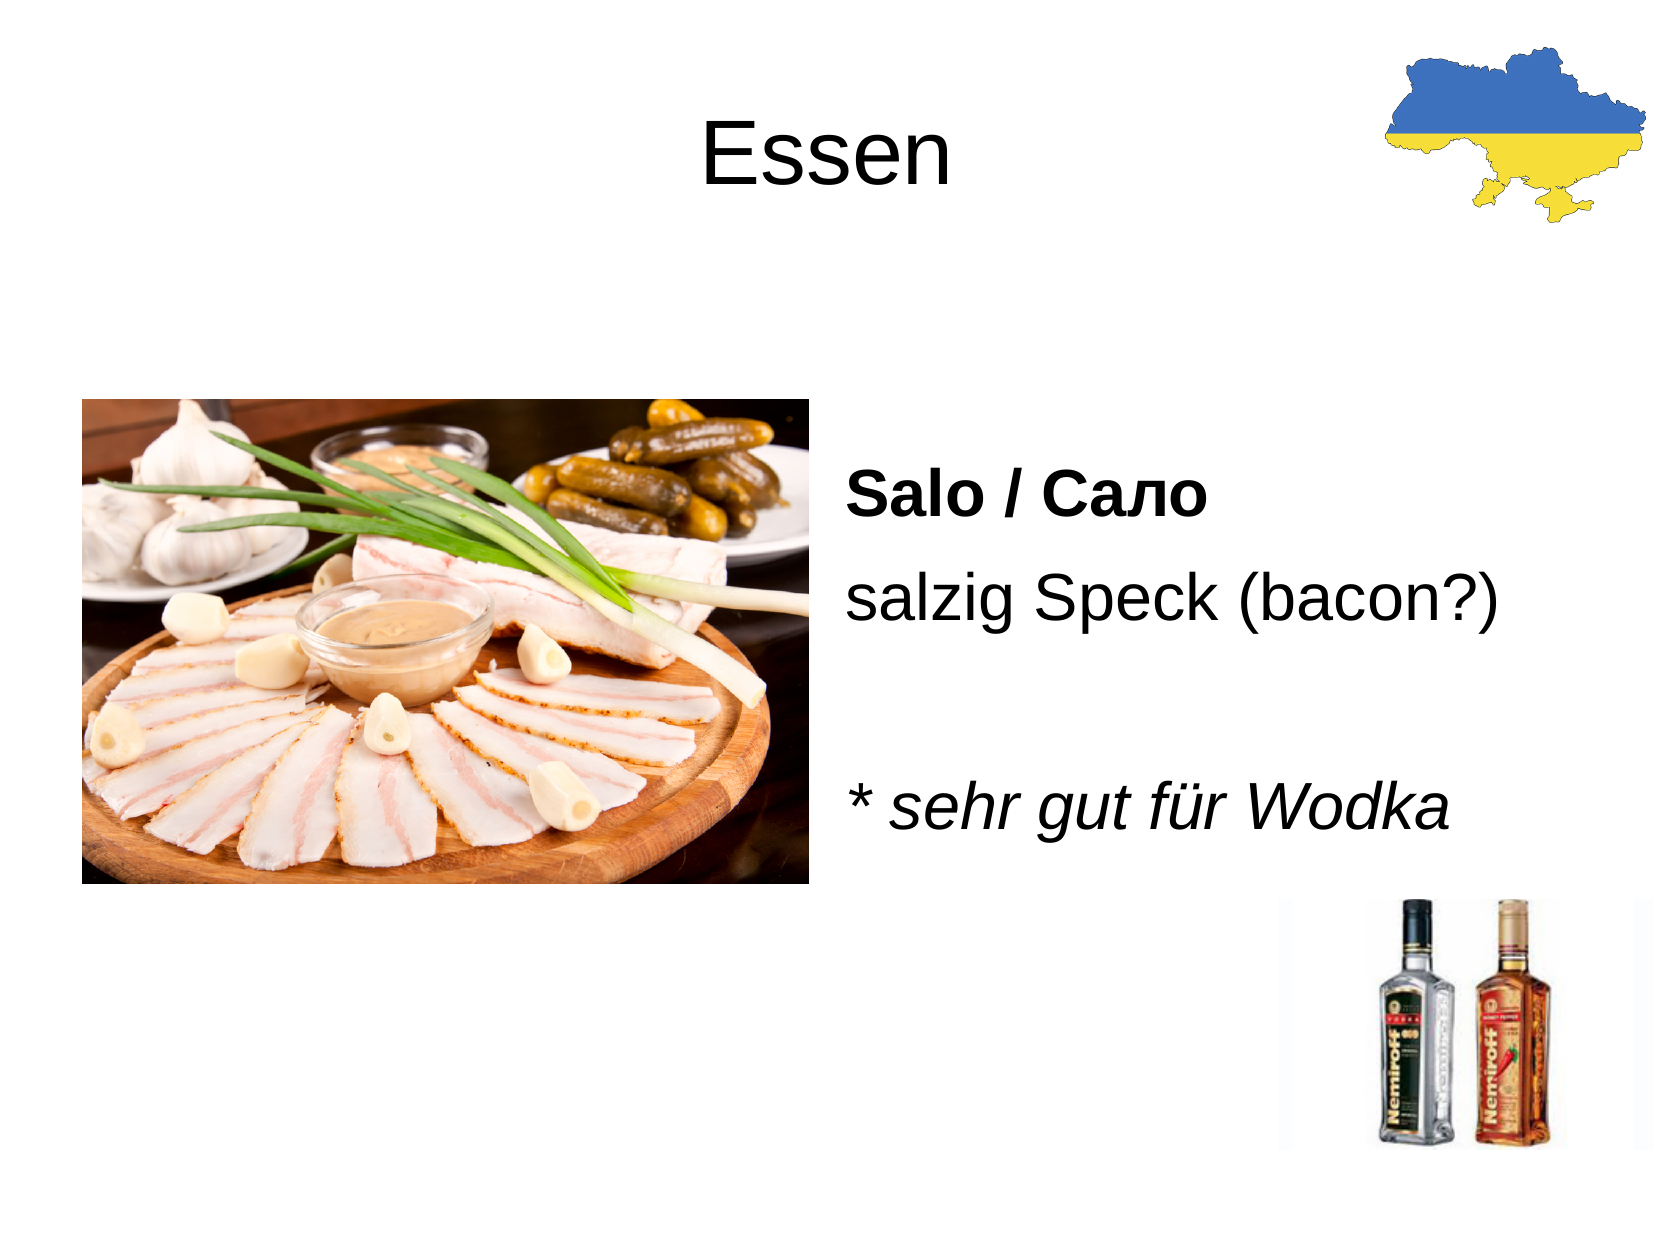

# Essen
Salo / Сало
salzig Speck (bacon?)
* sehr gut für Wodka